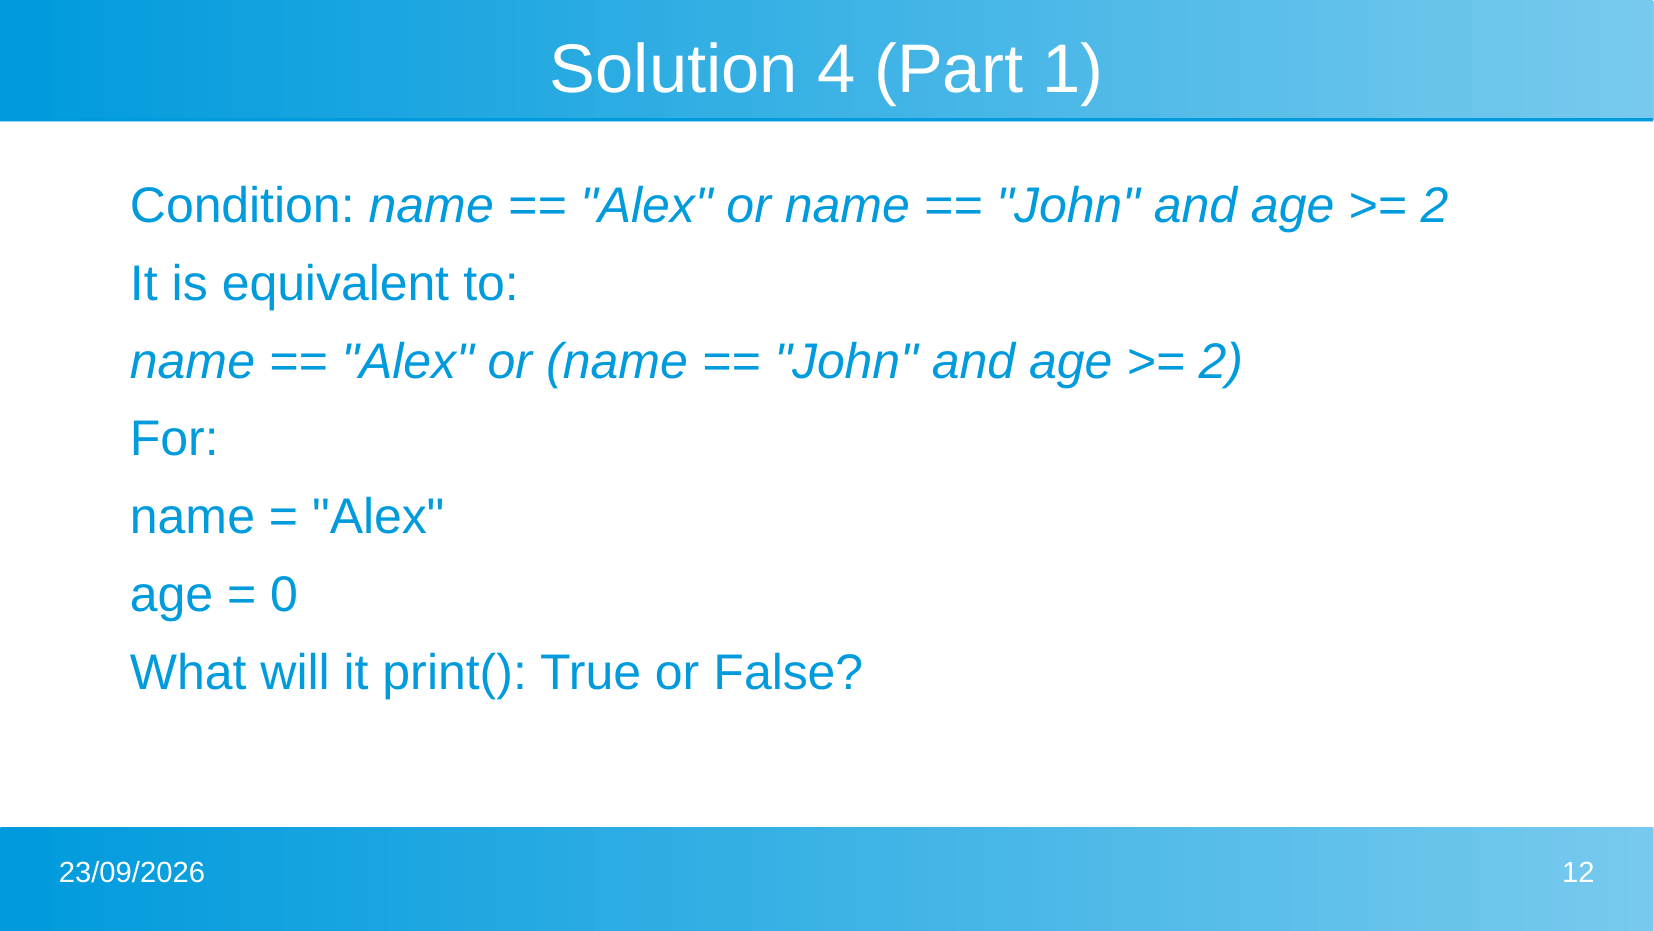

# Solution 4 (Part 1)
Condition: name == "Alex" or name == "John" and age >= 2
It is equivalent to:
name == "Alex" or (name == "John" and age >= 2)
For:
name = "Alex"
age = 0
What will it print(): True or False?
12